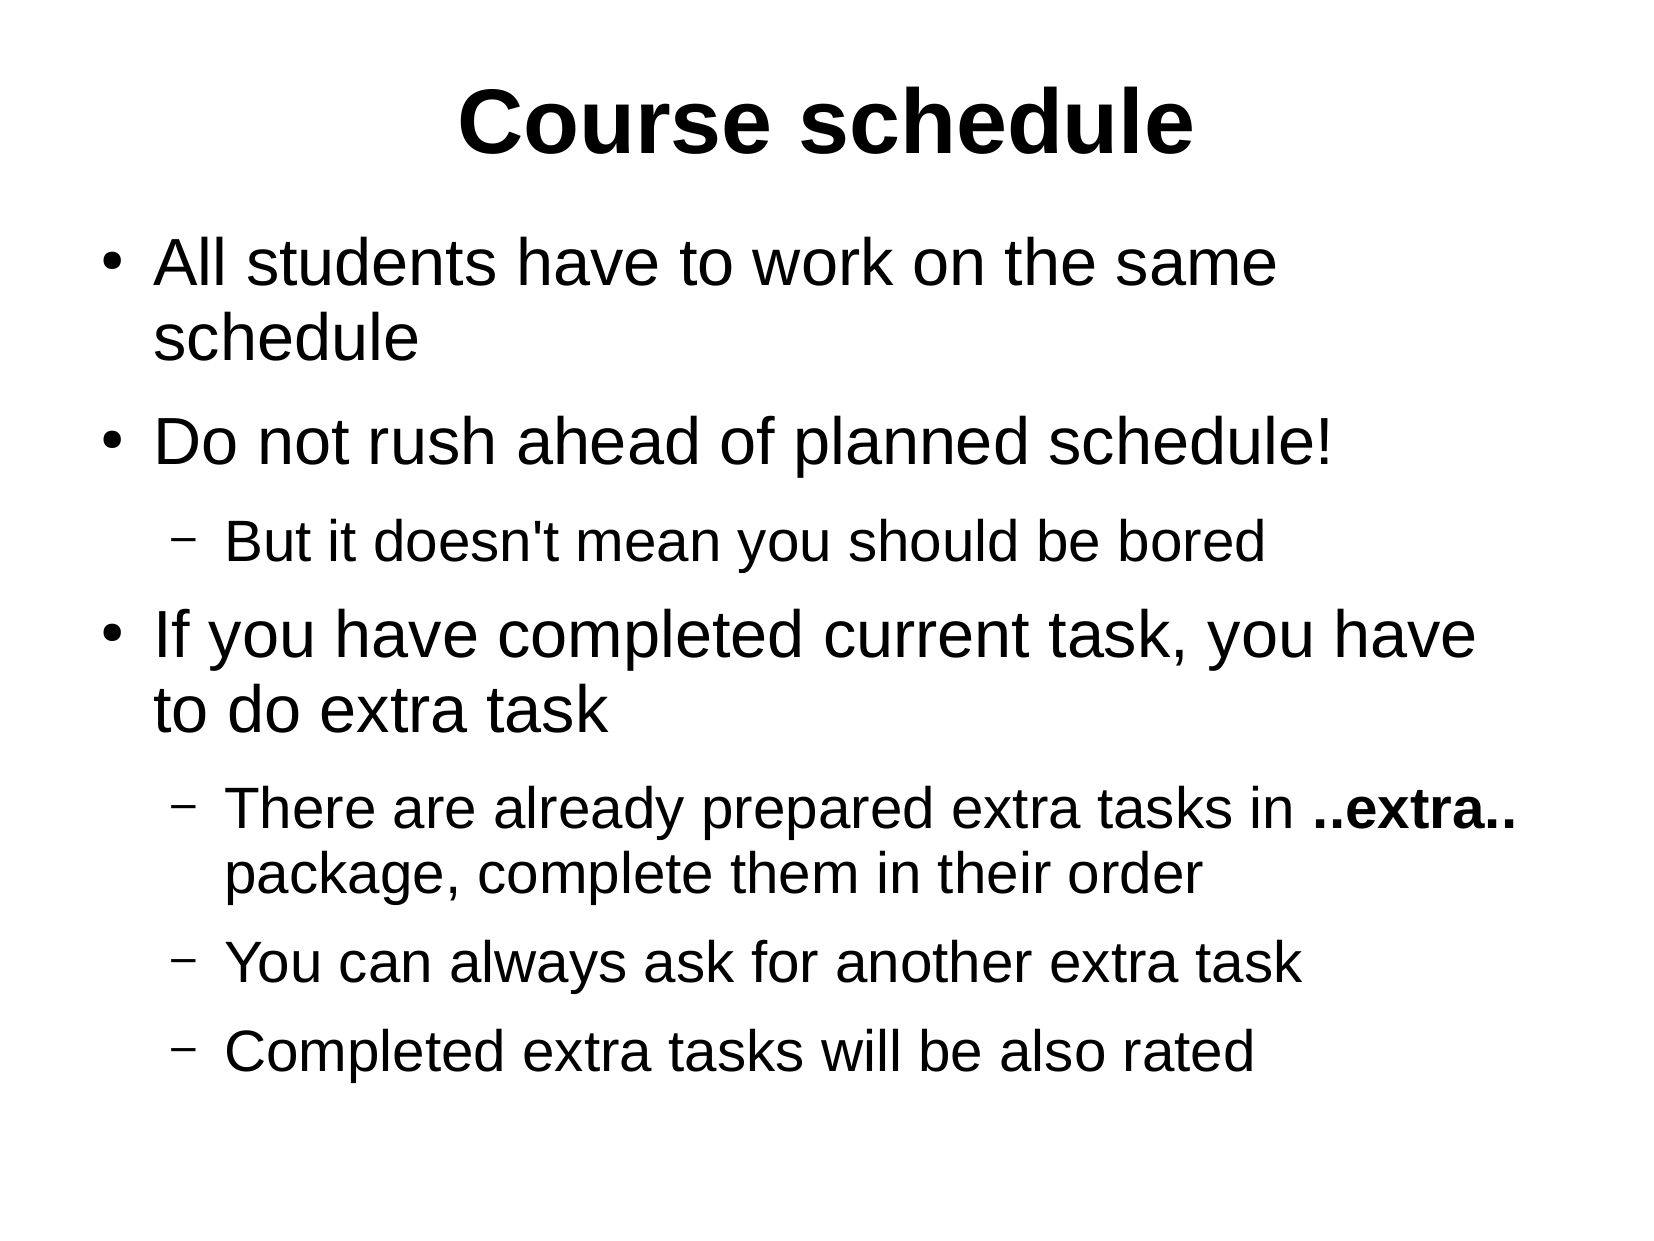

# Course schedule
All students have to work on the same schedule
Do not rush ahead of planned schedule!
But it doesn't mean you should be bored
If you have completed current task, you have to do extra task
There are already prepared extra tasks in ..extra.. package, complete them in their order
You can always ask for another extra task
Completed extra tasks will be also rated